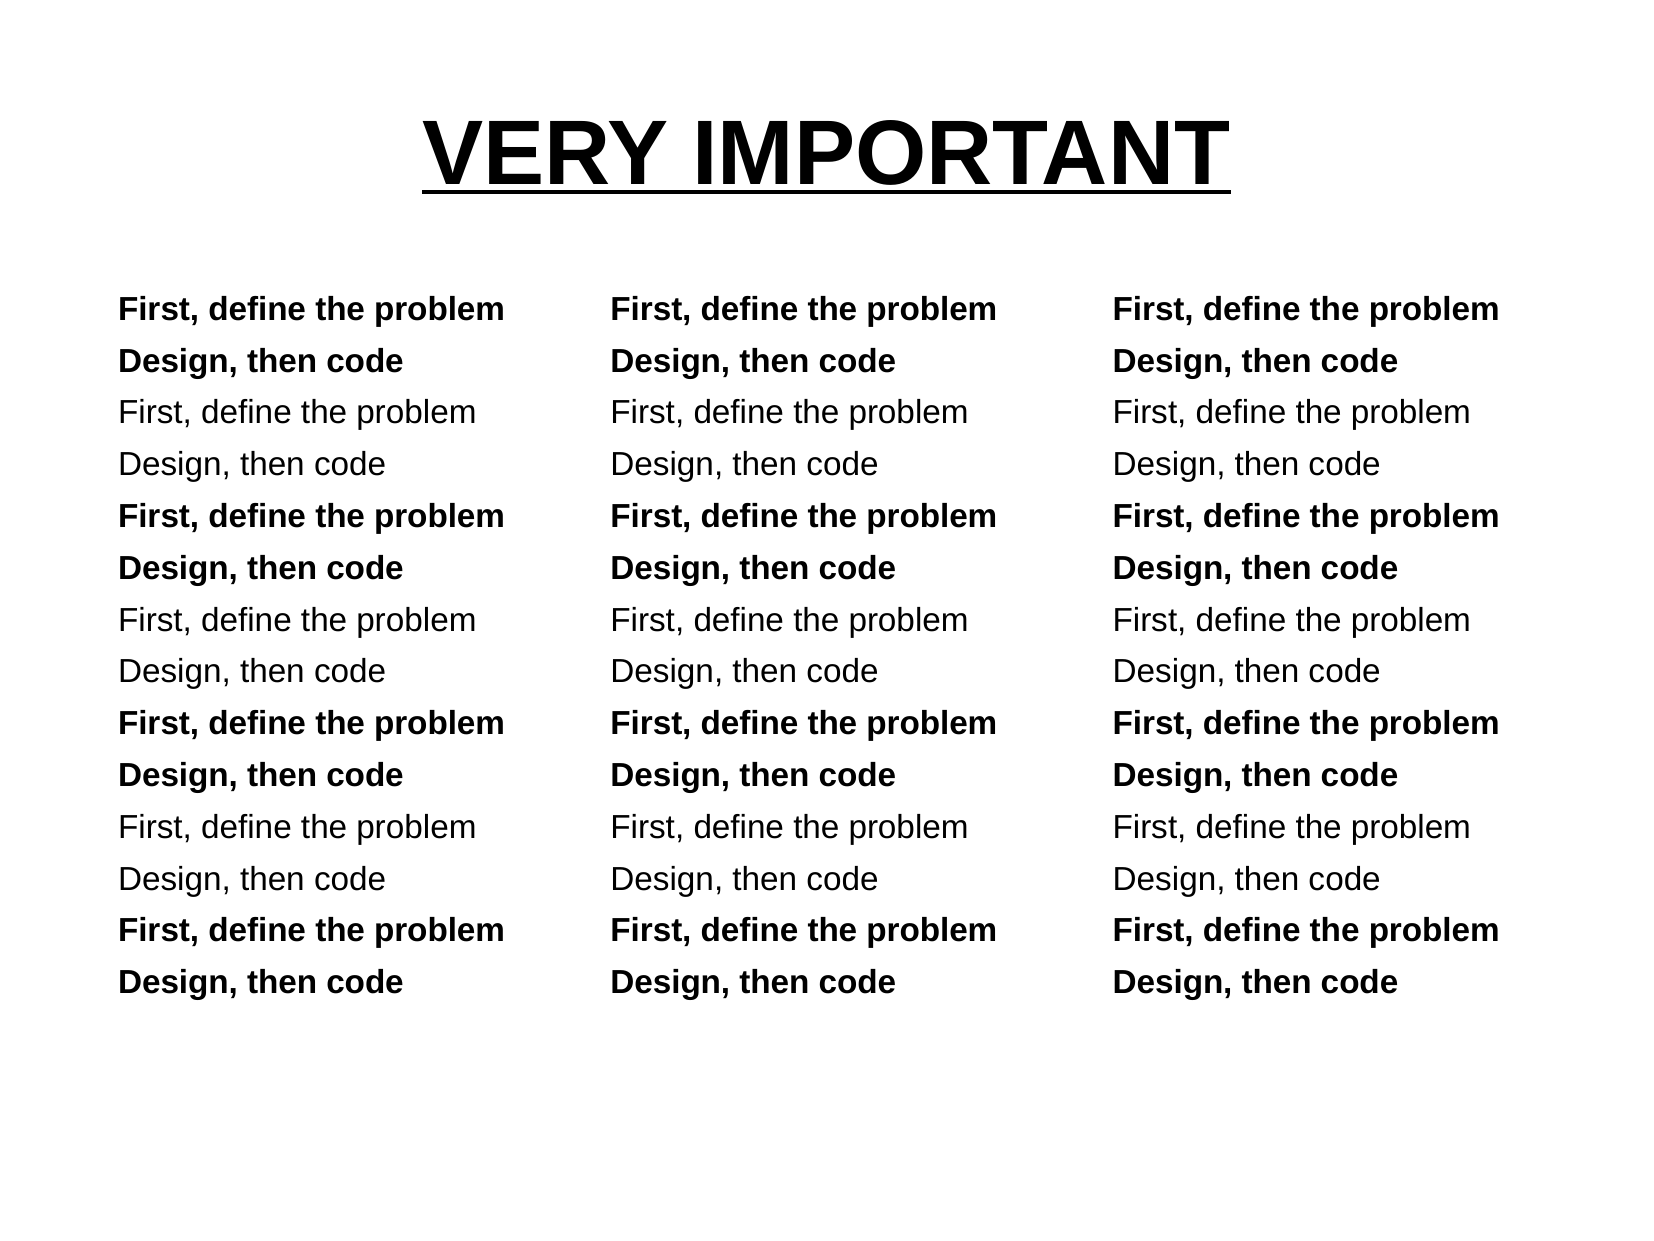

# VERY IMPORTANT
First, define the problem
Design, then code
First, define the problem
Design, then code
First, define the problem
Design, then code
First, define the problem
Design, then code
First, define the problem
Design, then code
First, define the problem
Design, then code
First, define the problem
Design, then code
First, define the problem
Design, then code
First, define the problem
Design, then code
First, define the problem
Design, then code
First, define the problem
Design, then code
First, define the problem
Design, then code
First, define the problem
Design, then code
First, define the problem
Design, then code
First, define the problem
Design, then code
First, define the problem
Design, then code
First, define the problem
Design, then code
First, define the problem
Design, then code
First, define the problem
Design, then code
First, define the problem
Design, then code
First, define the problem
Design, then code